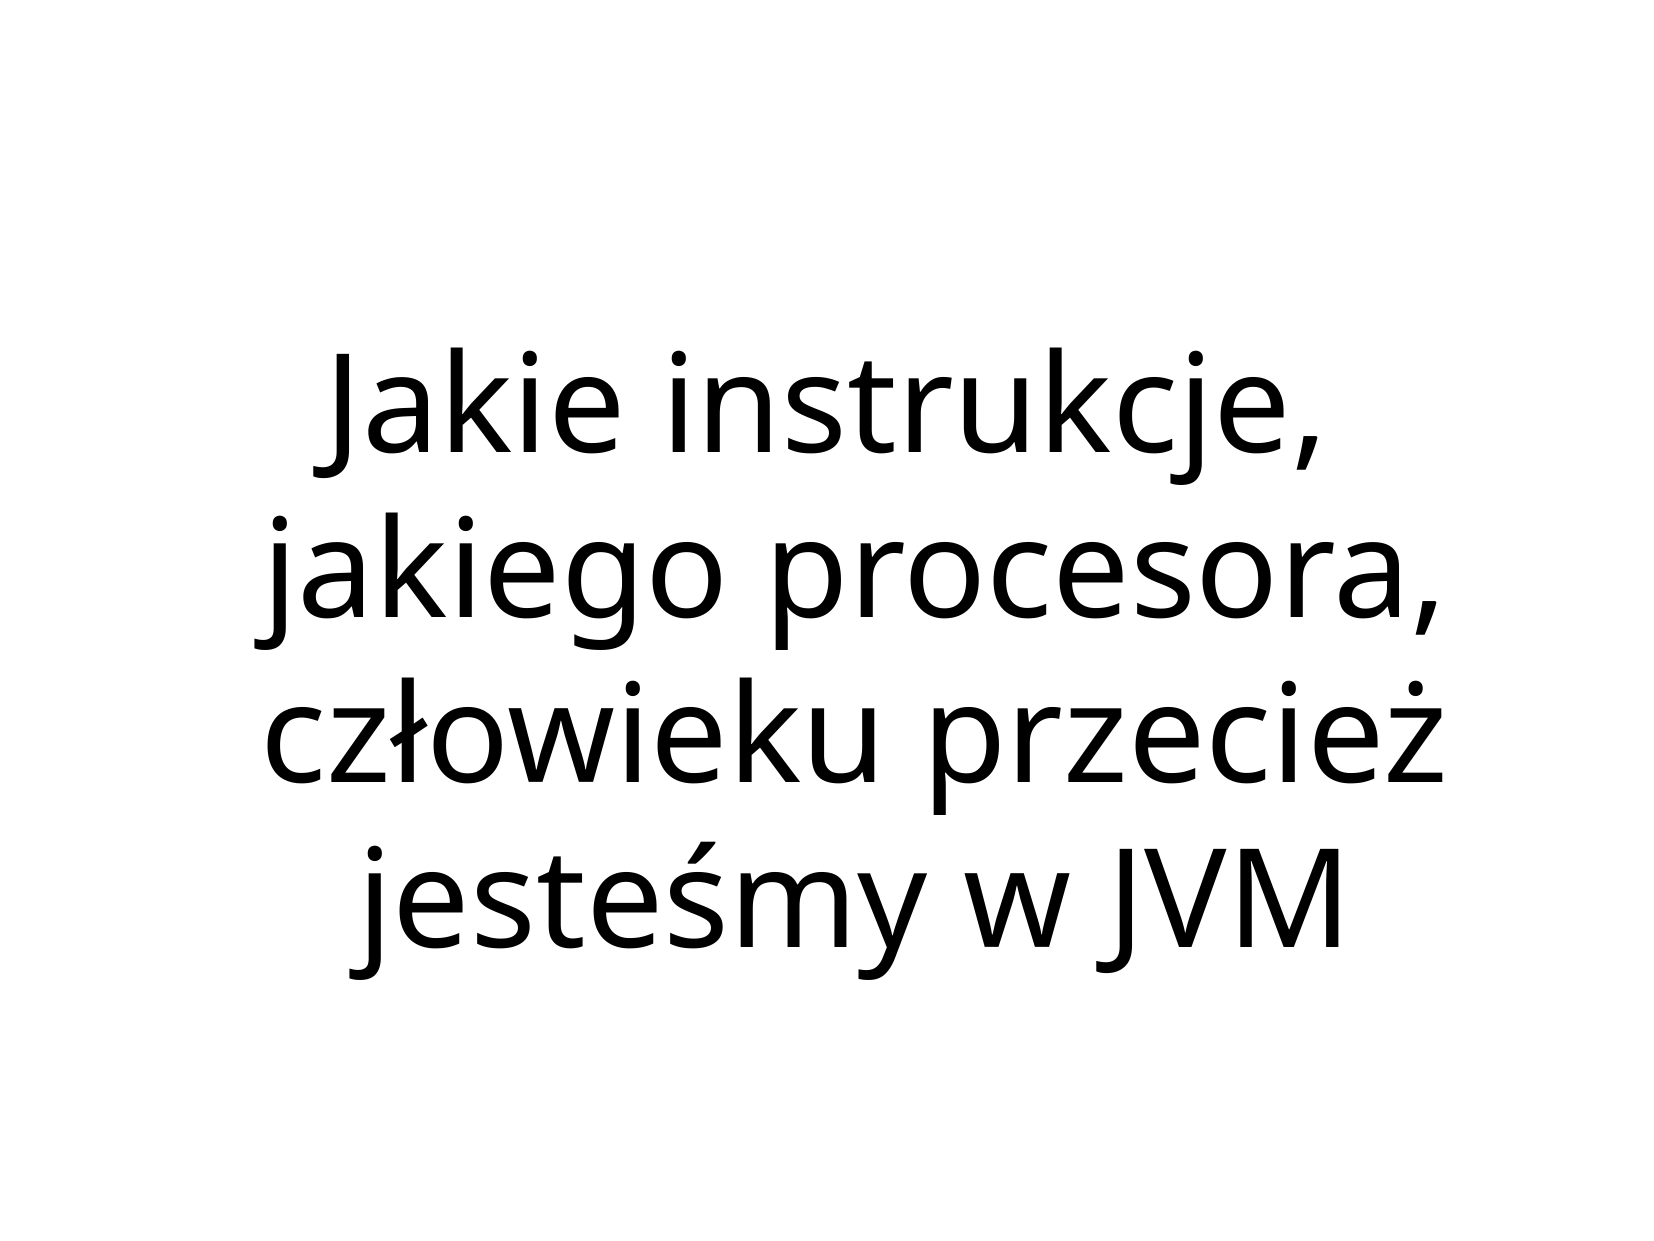

# Jakie instrukcje, jakiego procesora, człowieku przecież jesteśmy w JVM